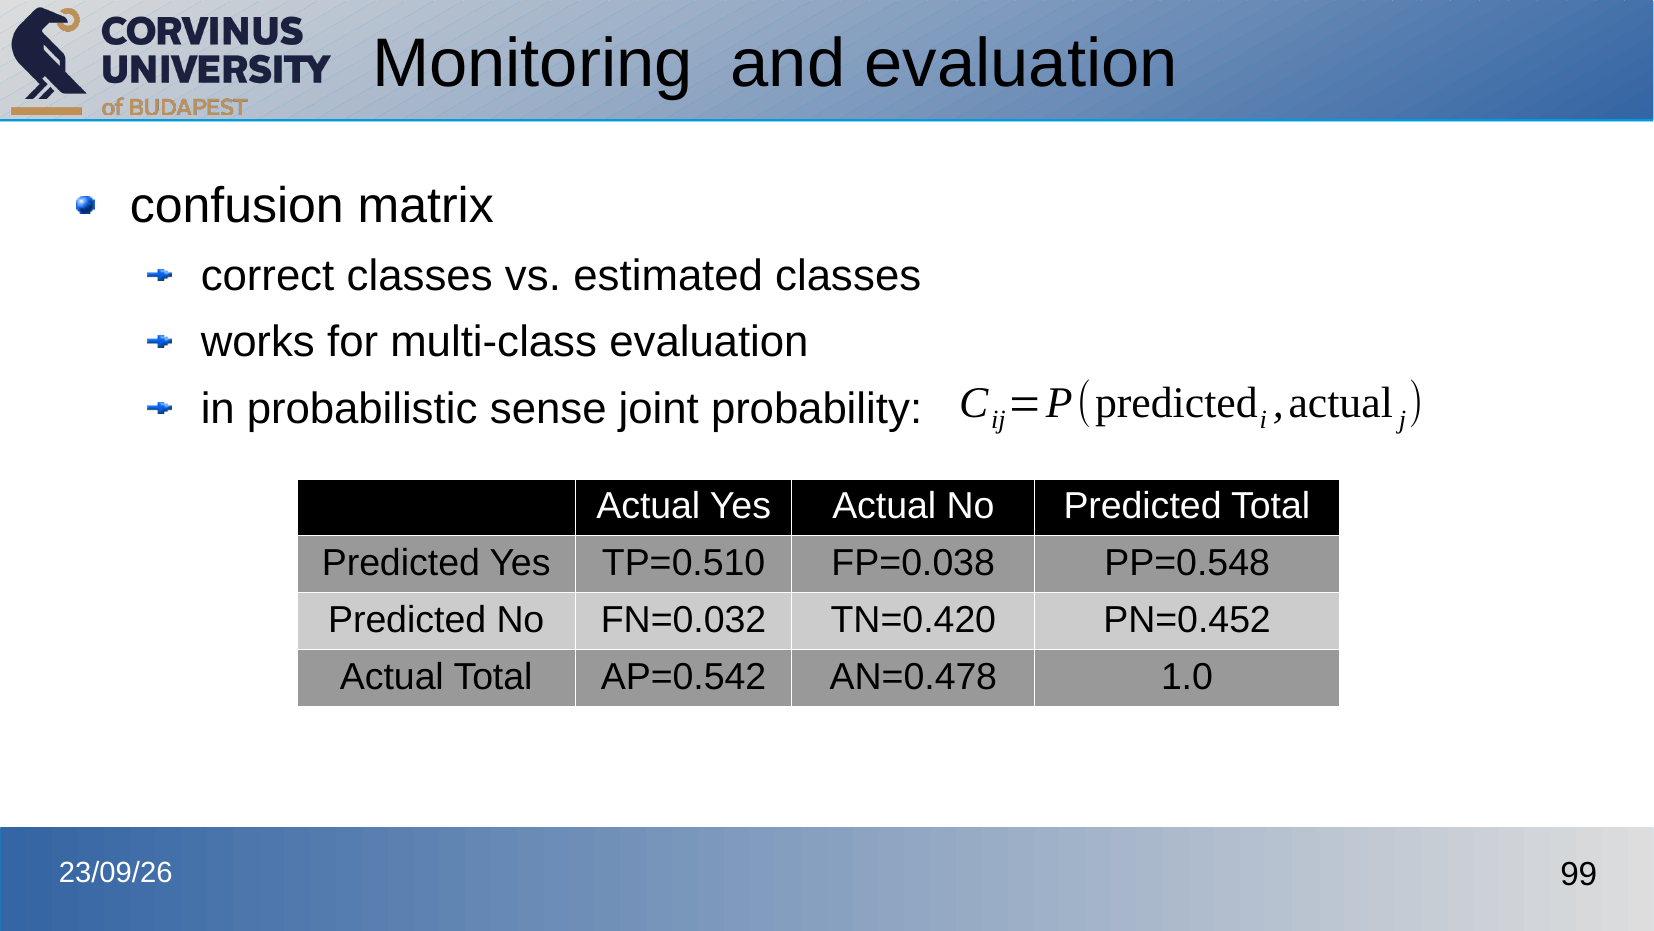

# Monitoring and evaluation
confusion matrix
correct classes vs. estimated classes
works for multi-class evaluation
in probabilistic sense joint probability:
| | Actual Yes | Actual No | Predicted Total |
| --- | --- | --- | --- |
| Predicted Yes | TP=0.510 | FP=0.038 | PP=0.548 |
| Predicted No | FN=0.032 | TN=0.420 | PN=0.452 |
| Actual Total | AP=0.542 | AN=0.478 | 1.0 |